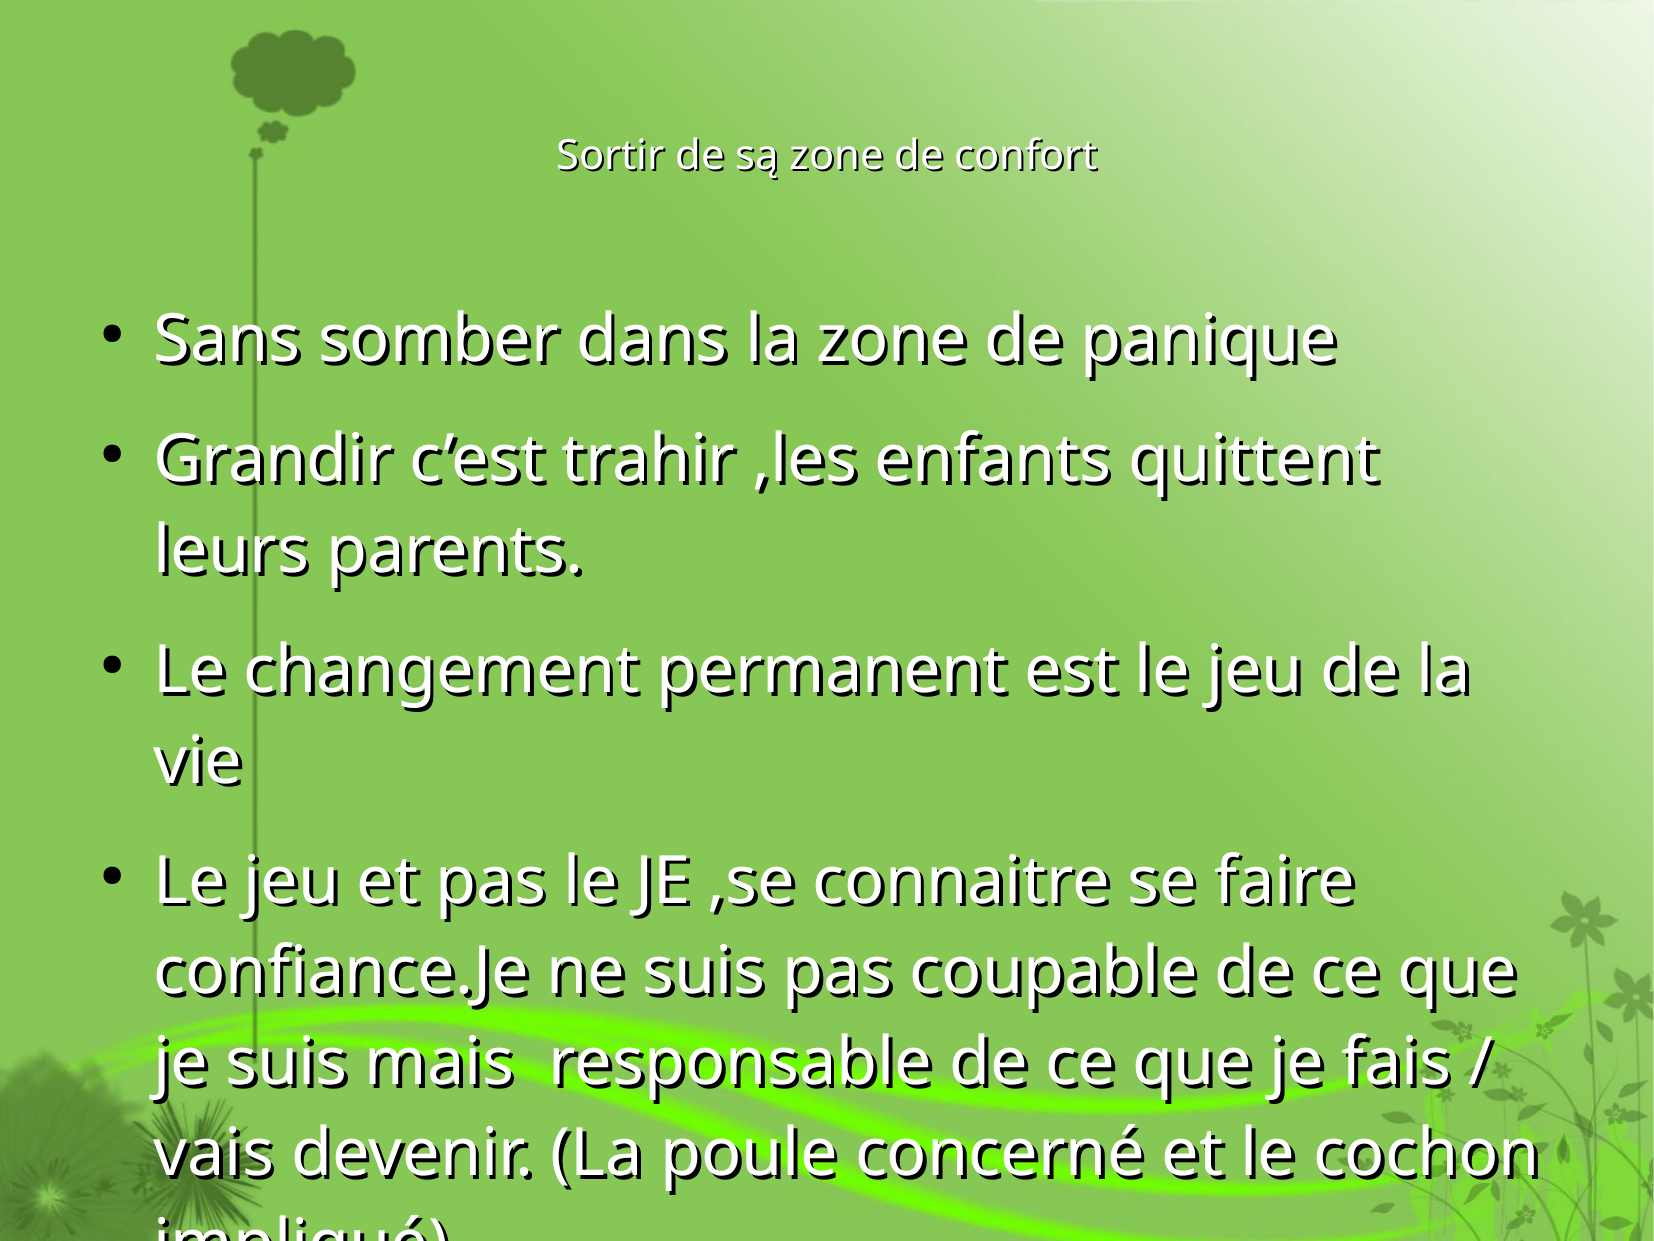

# Sortir de są zone de confort
Sans somber dans la zone de panique
Grandir c’est trahir ,les enfants quittent leurs parents.
Le changement permanent est le jeu de la vie
Le jeu et pas le JE ,se connaitre se faire confiance.Je ne suis pas coupable de ce que je suis mais responsable de ce que je fais / vais devenir. (La poule concerné et le cochon impliqué)